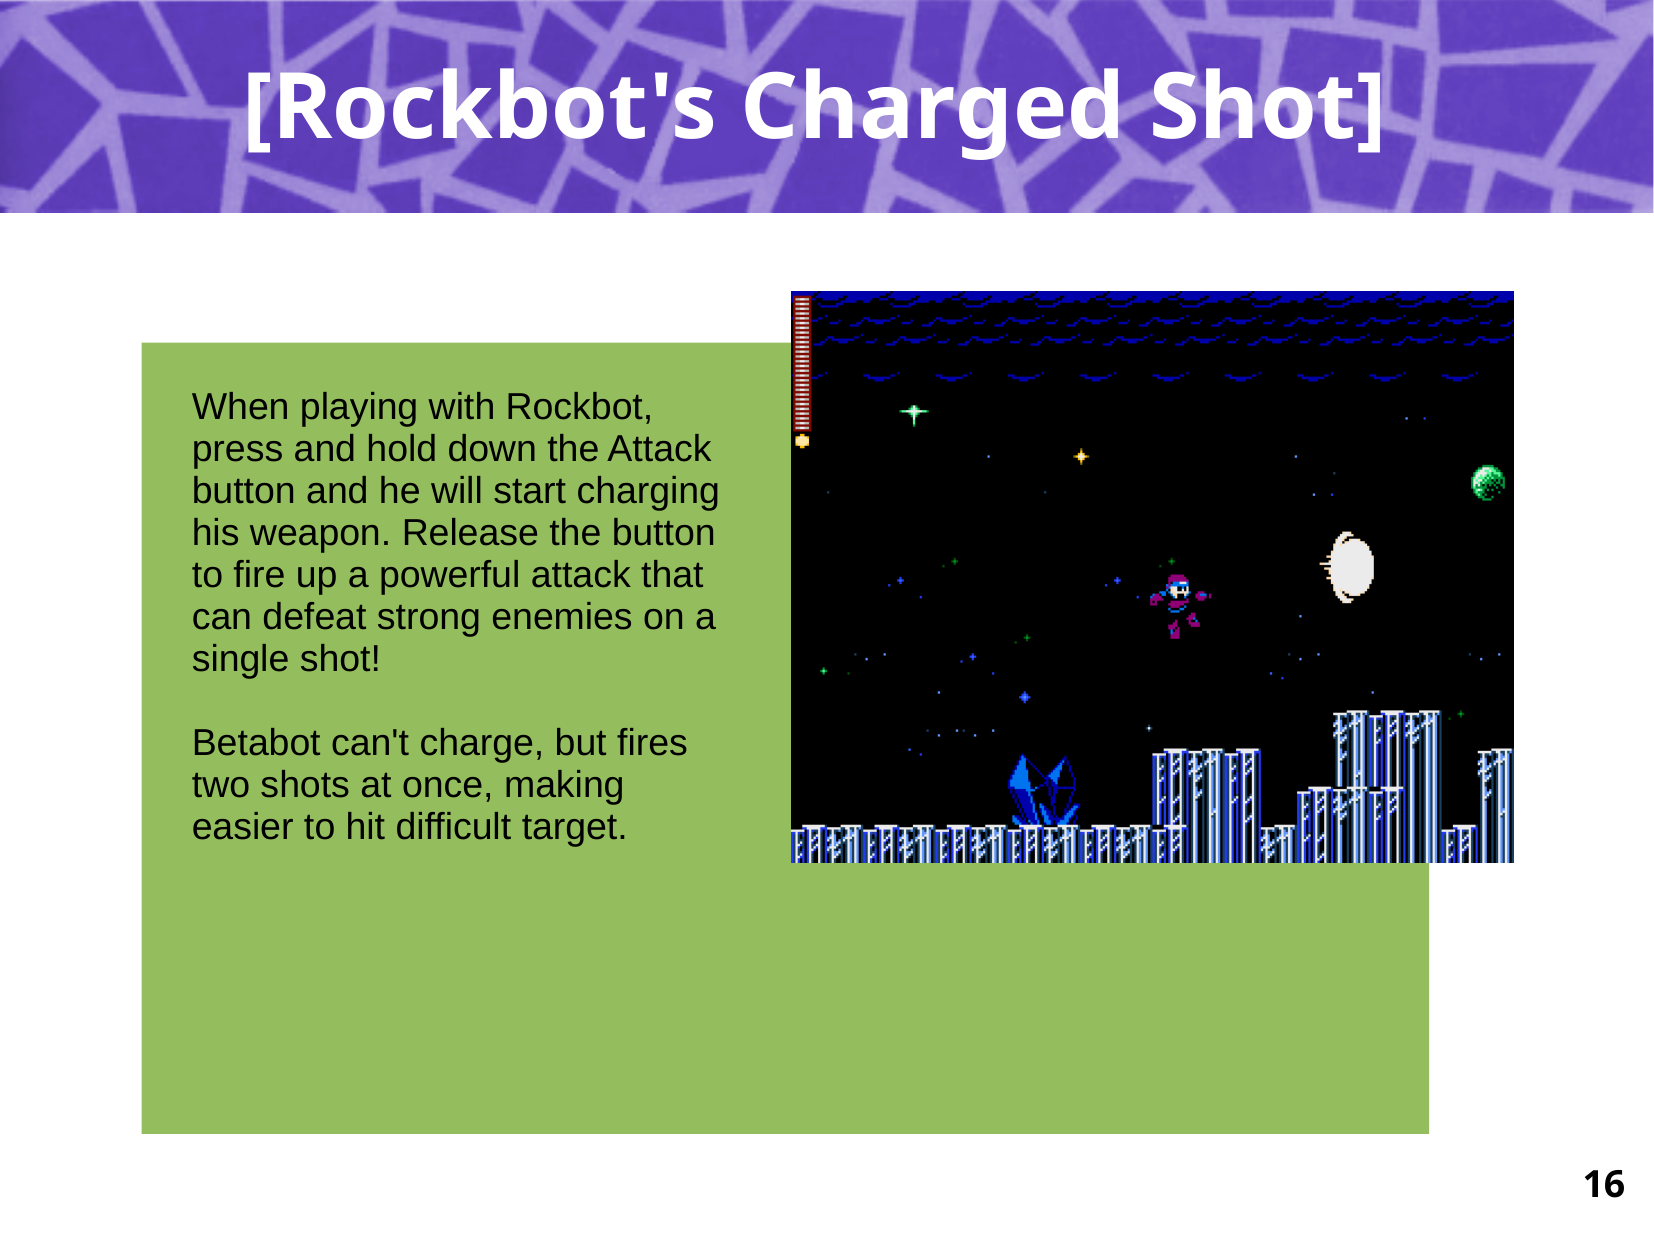

# [Rockbot's Charged Shot]
When playing with Rockbot, press and hold down the Attack button and he will start charging his weapon. Release the button to fire up a powerful attack that can defeat strong enemies on a single shot!
Betabot can't charge, but fires two shots at once, making easier to hit difficult target.
16